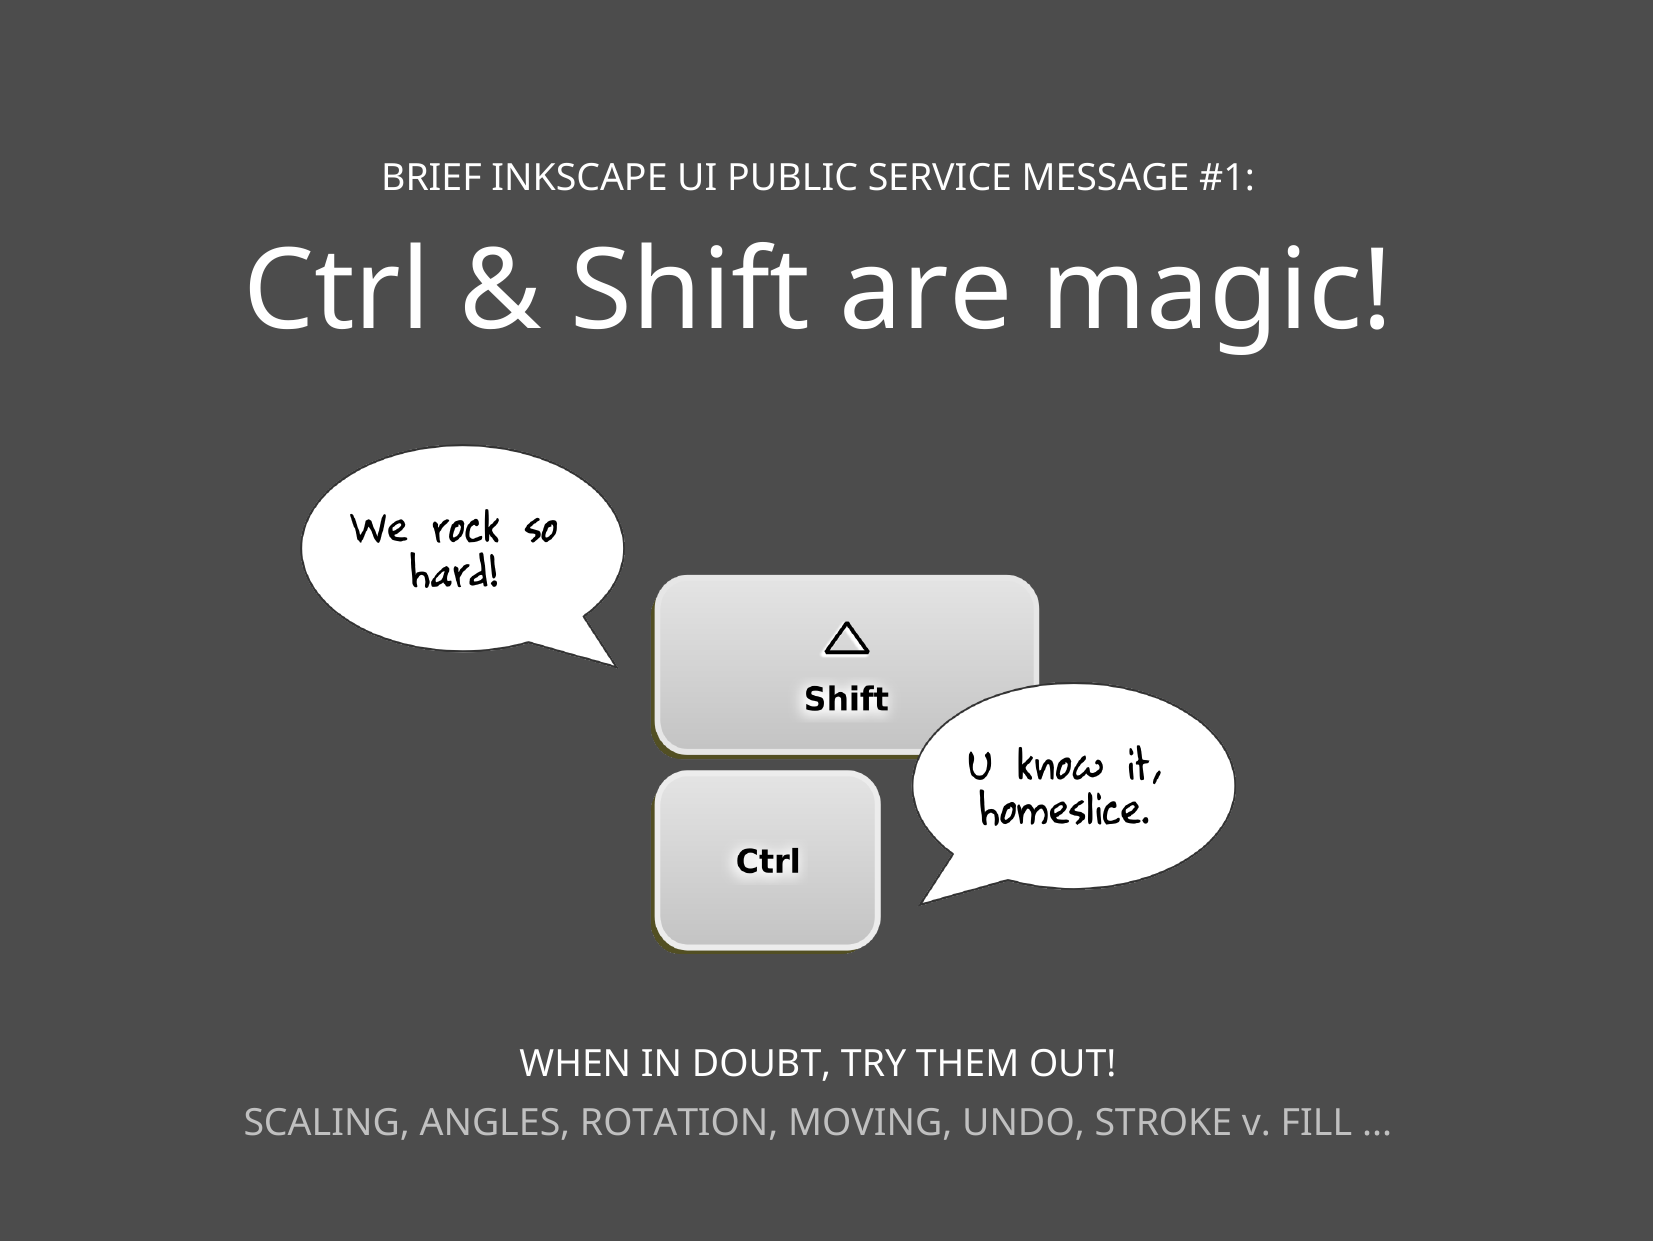

BRIEF INKSCAPE UI PUBLIC SERVICE MESSAGE #1:
# Ctrl & Shift are magic!
WHEN IN DOUBT, TRY THEM OUT!
SCALING, ANGLES, ROTATION, MOVING, UNDO, STROKE v. FILL ...